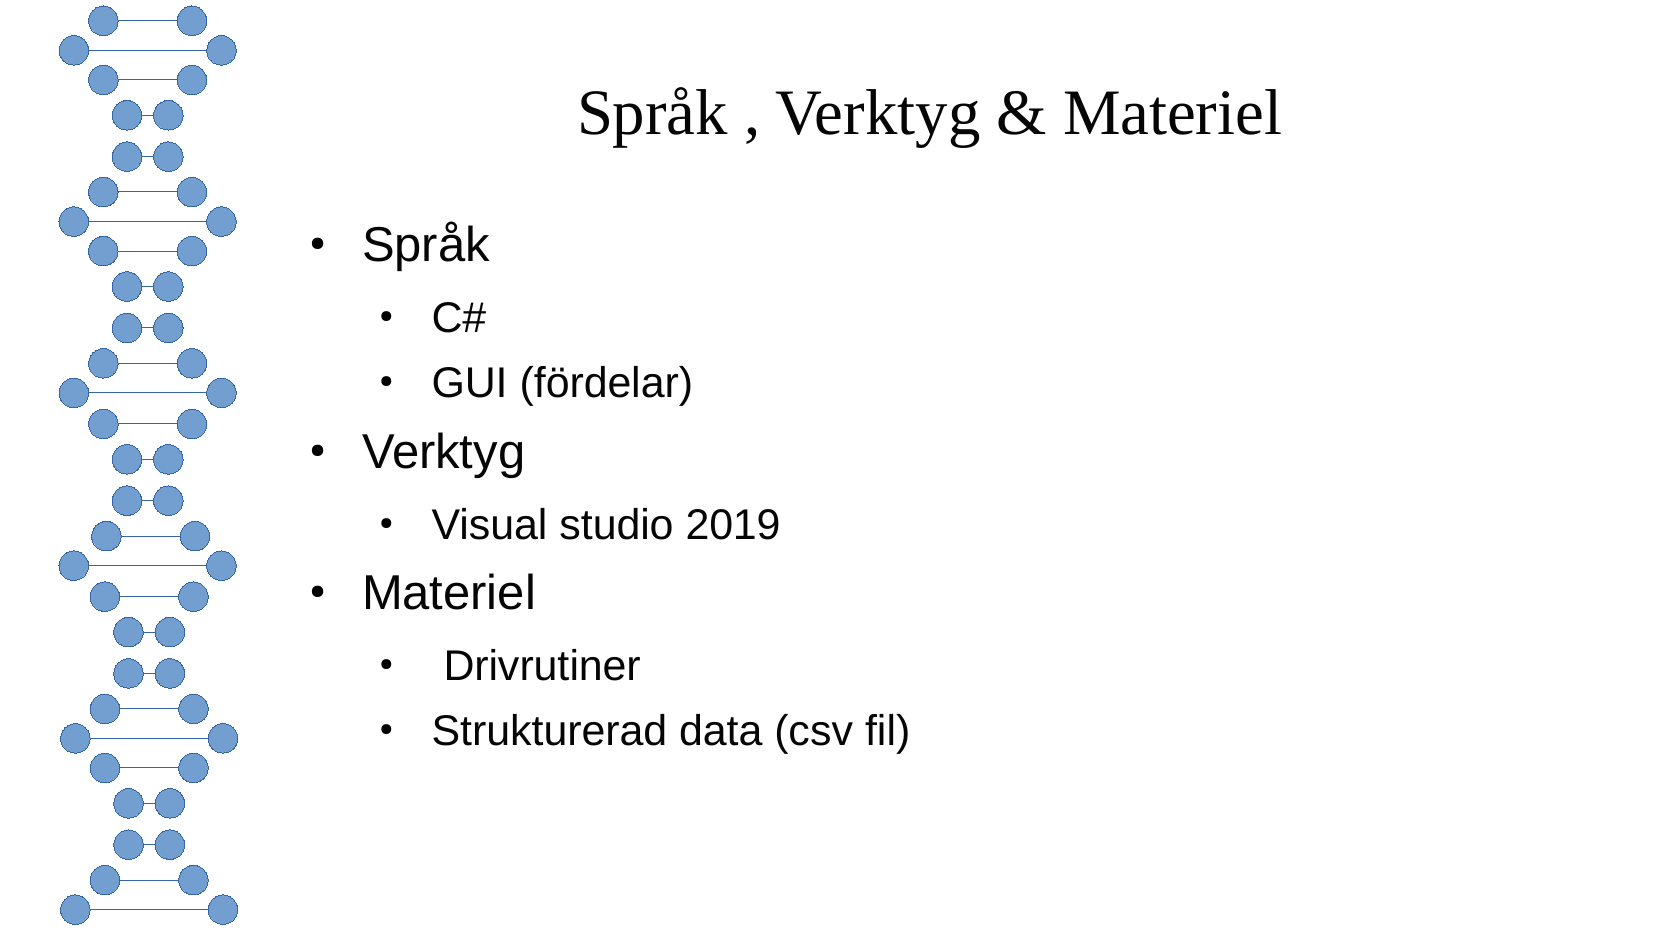

# Språk , Verktyg & Materiel
Språk
C#
GUI (fördelar)
Verktyg
Visual studio 2019
Materiel
 Drivrutiner
Strukturerad data (csv fil)